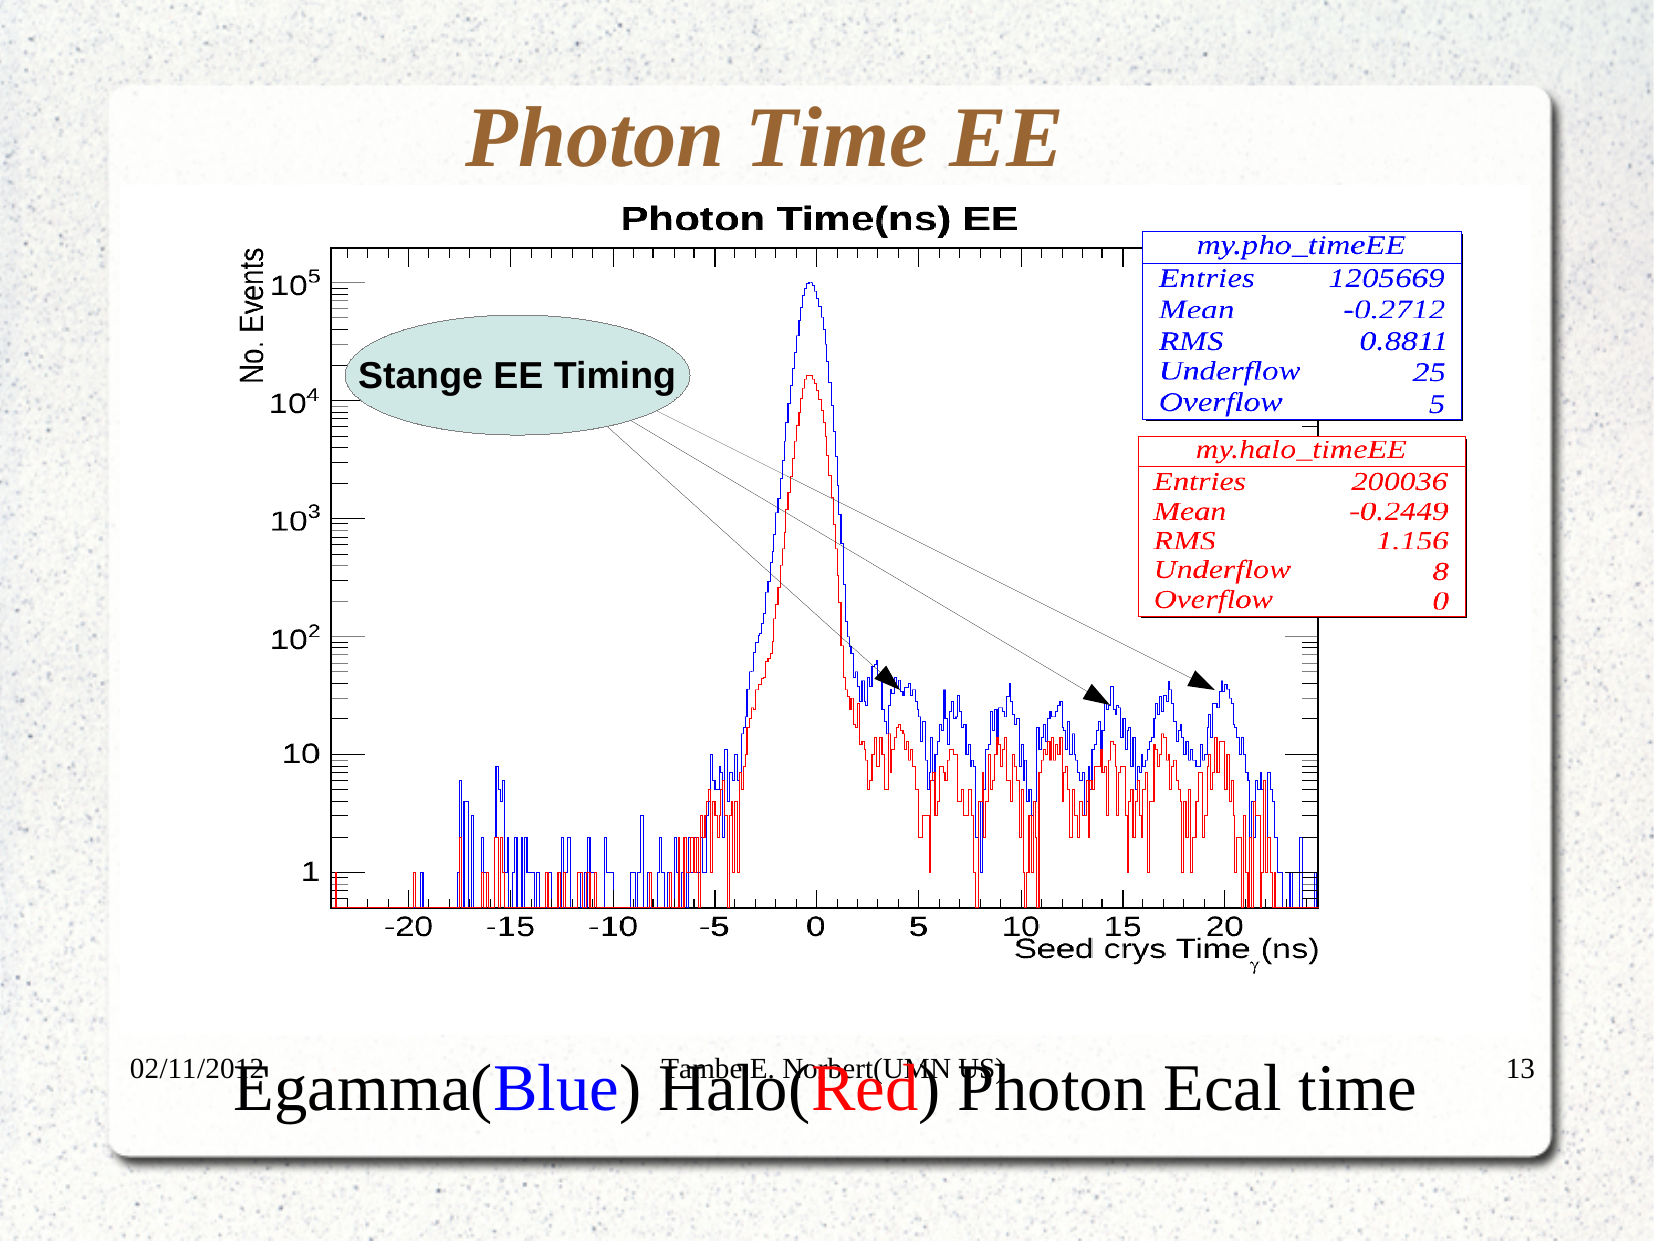

# Photon Time EE
Stange EE Timing
Egamma(Blue) Halo(Red) Photon Ecal time
02/11/2012
Tambe E. Norbert(UMN US)
13